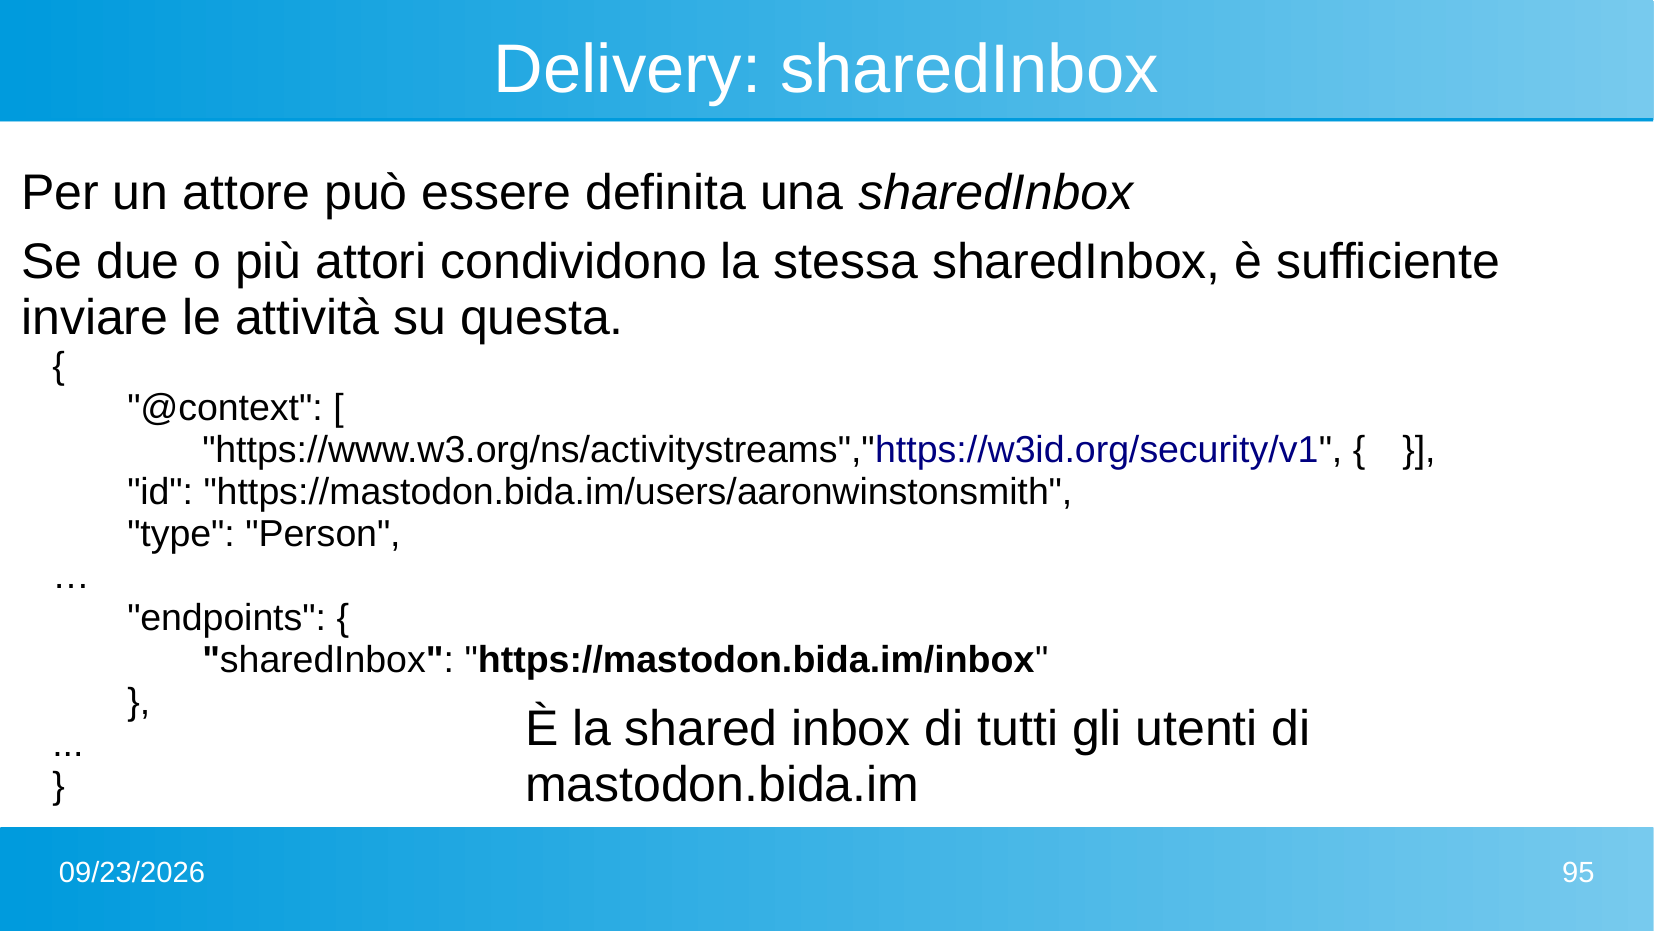

# Delivery: sharedInbox
Per un attore può essere definita una sharedInbox
Se due o più attori condividono la stessa sharedInbox, è sufficiente inviare le attività su questa.
{
	"@context": [
		"https://www.w3.org/ns/activitystreams","https://w3id.org/security/v1", {	}],
	"id": "https://mastodon.bida.im/users/aaronwinstonsmith",
	"type": "Person",
…
	"endpoints": {
		"sharedInbox": "https://mastodon.bida.im/inbox"
	},
...
}
È la shared inbox di tutti gli utenti di mastodon.bida.im
95